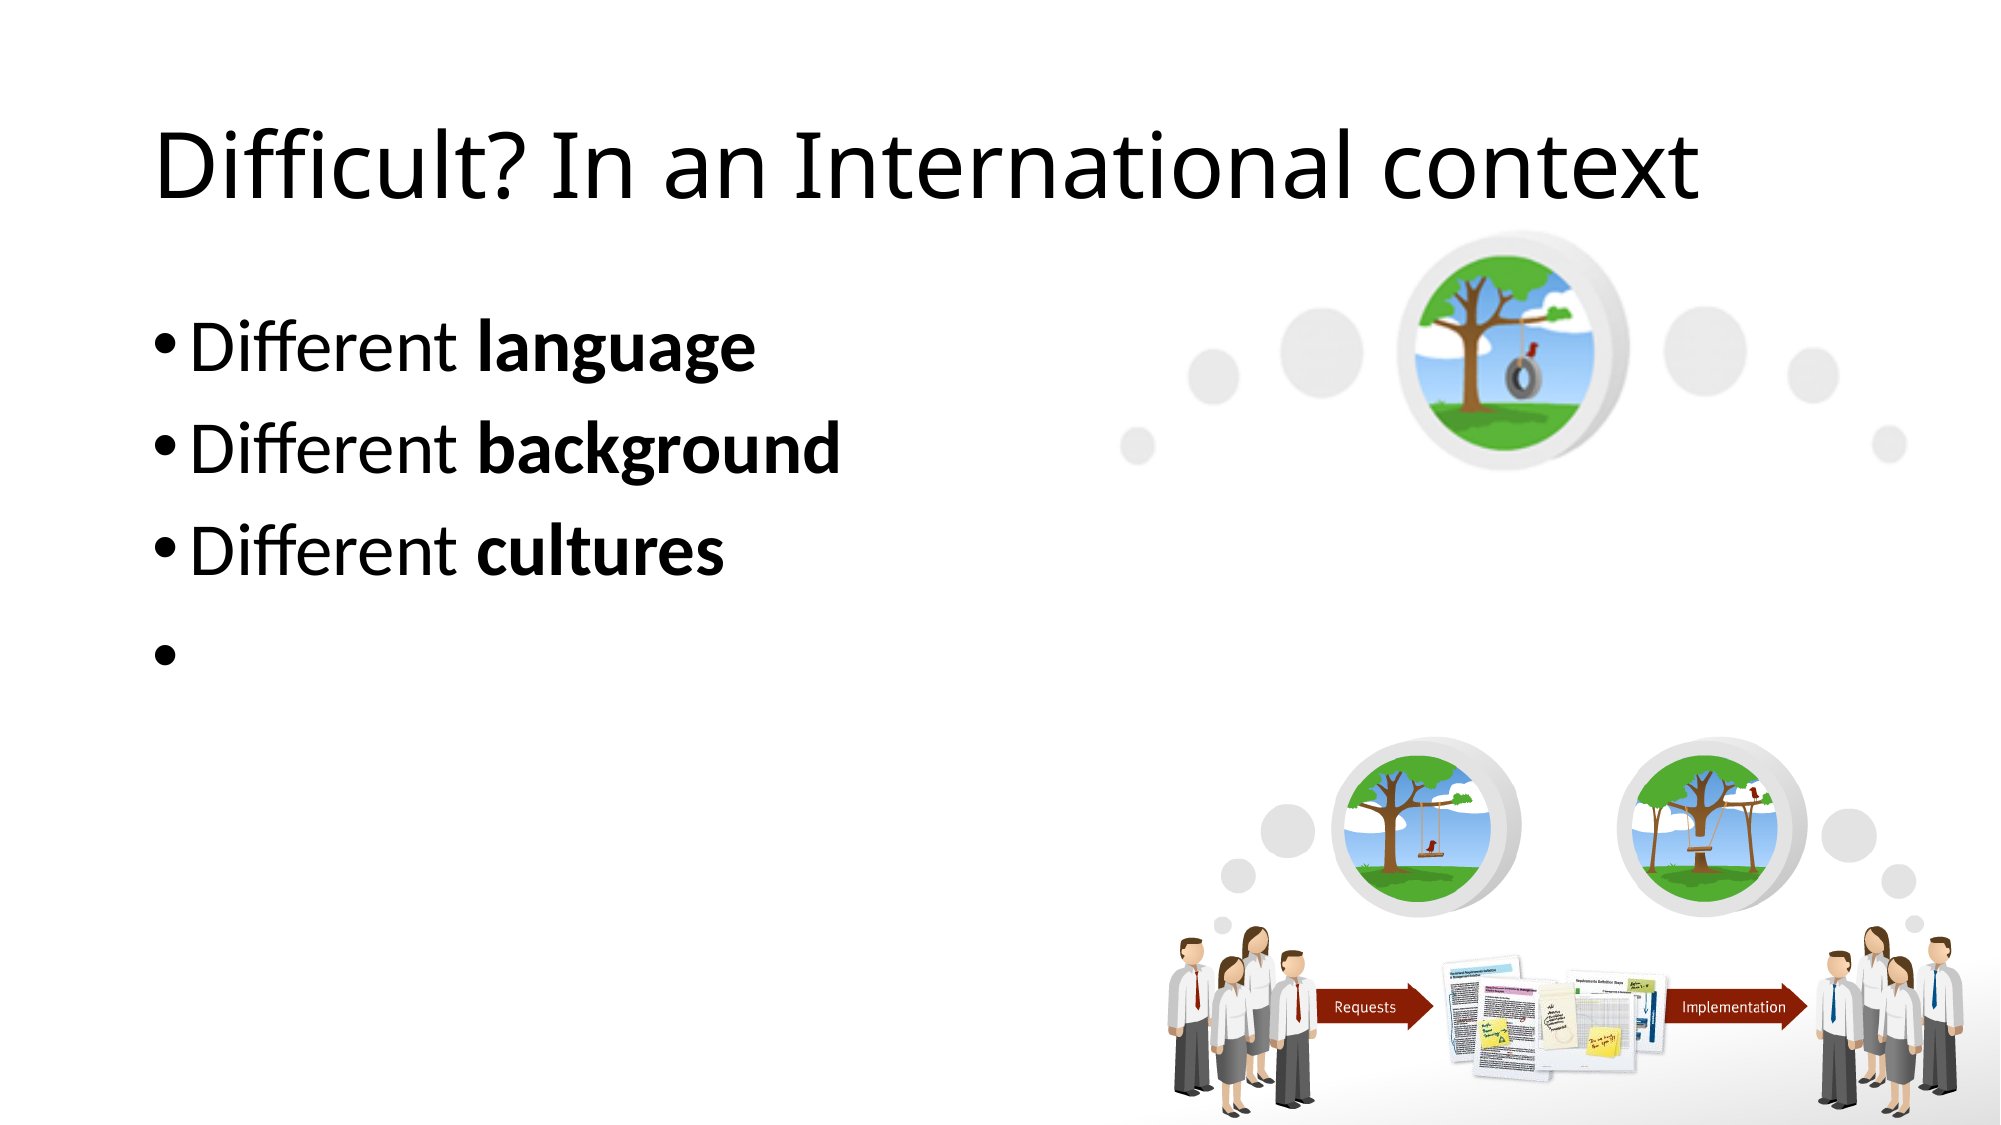

# Difficult? In an International context
Different language
Different background
Different cultures